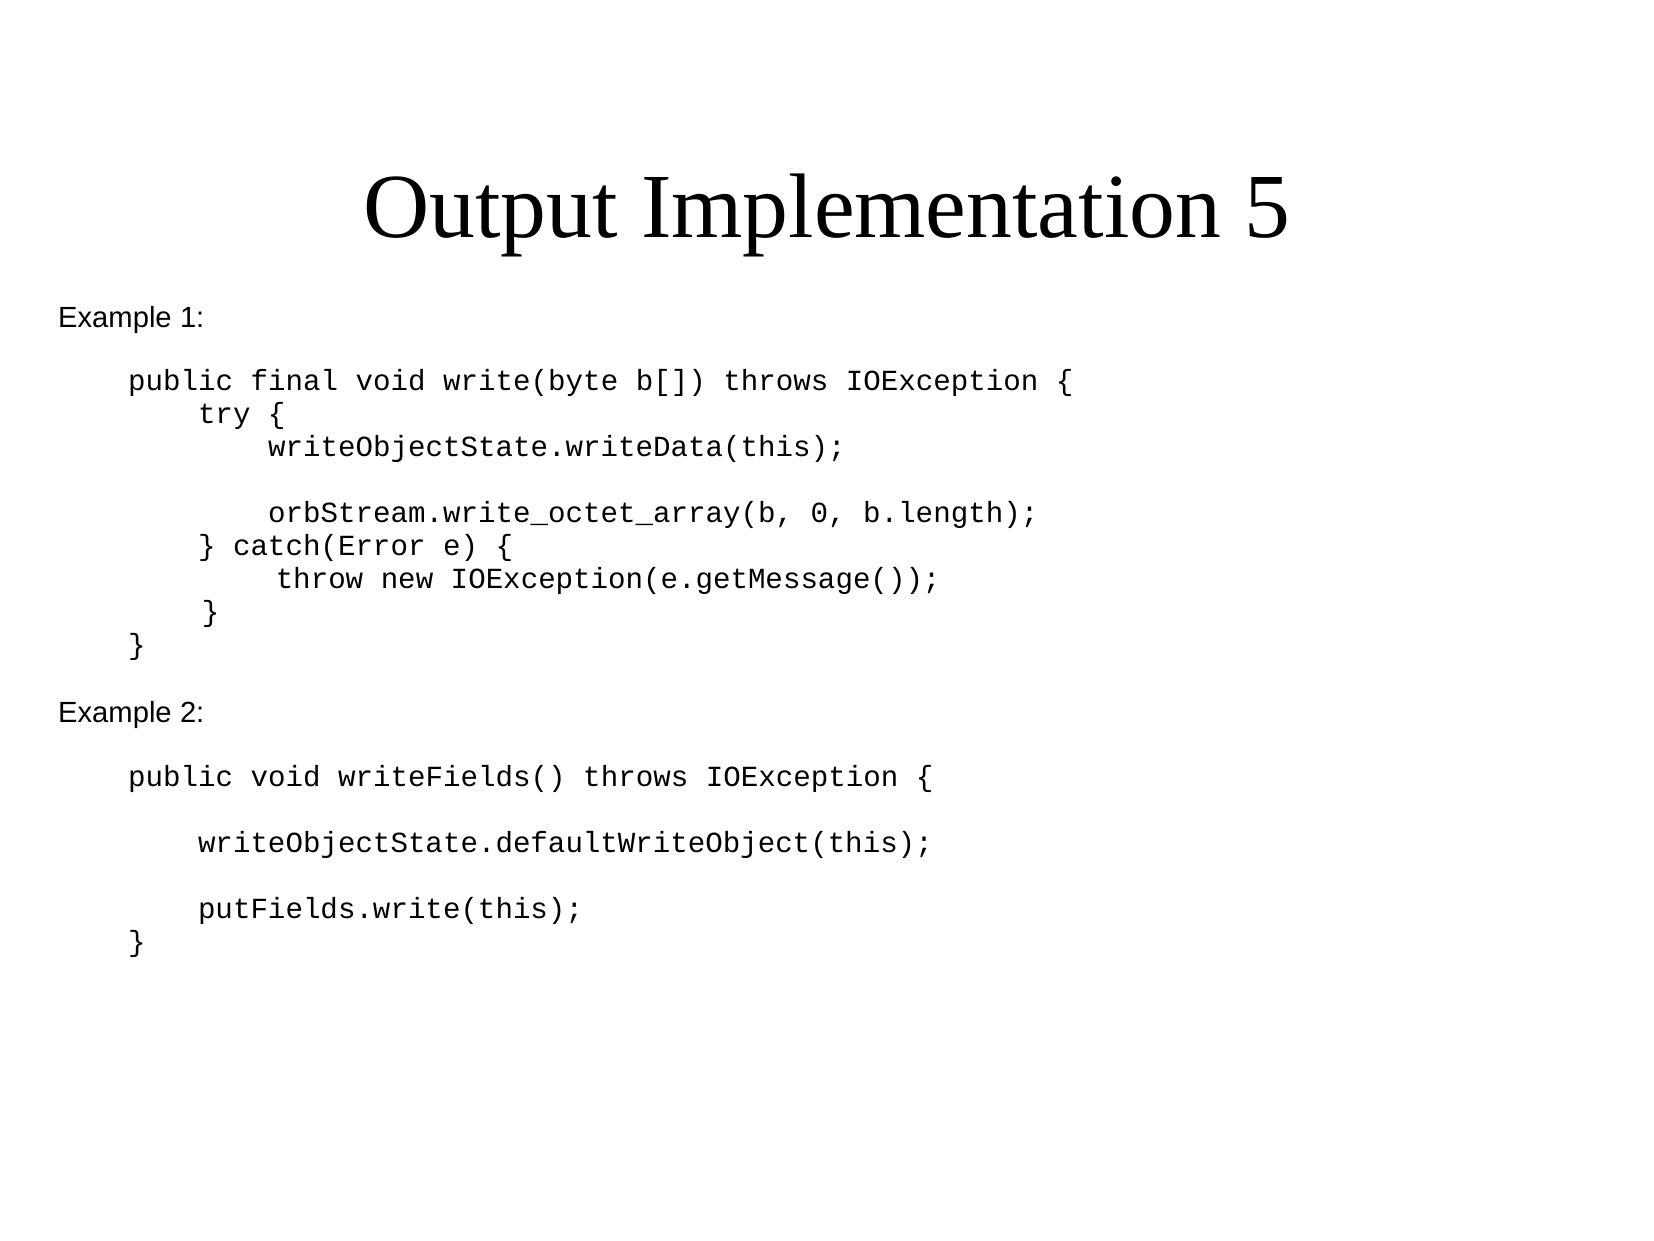

# Output Implementation 5
Example 1:
 public final void write(byte b[]) throws IOException {
 try {
 writeObjectState.writeData(this);
 orbStream.write_octet_array(b, 0, b.length);
 } catch(Error e) {
		 throw new IOException(e.getMessage());
	 }
 }
Example 2:
 public void writeFields() throws IOException {
 writeObjectState.defaultWriteObject(this);
 putFields.write(this);
 }